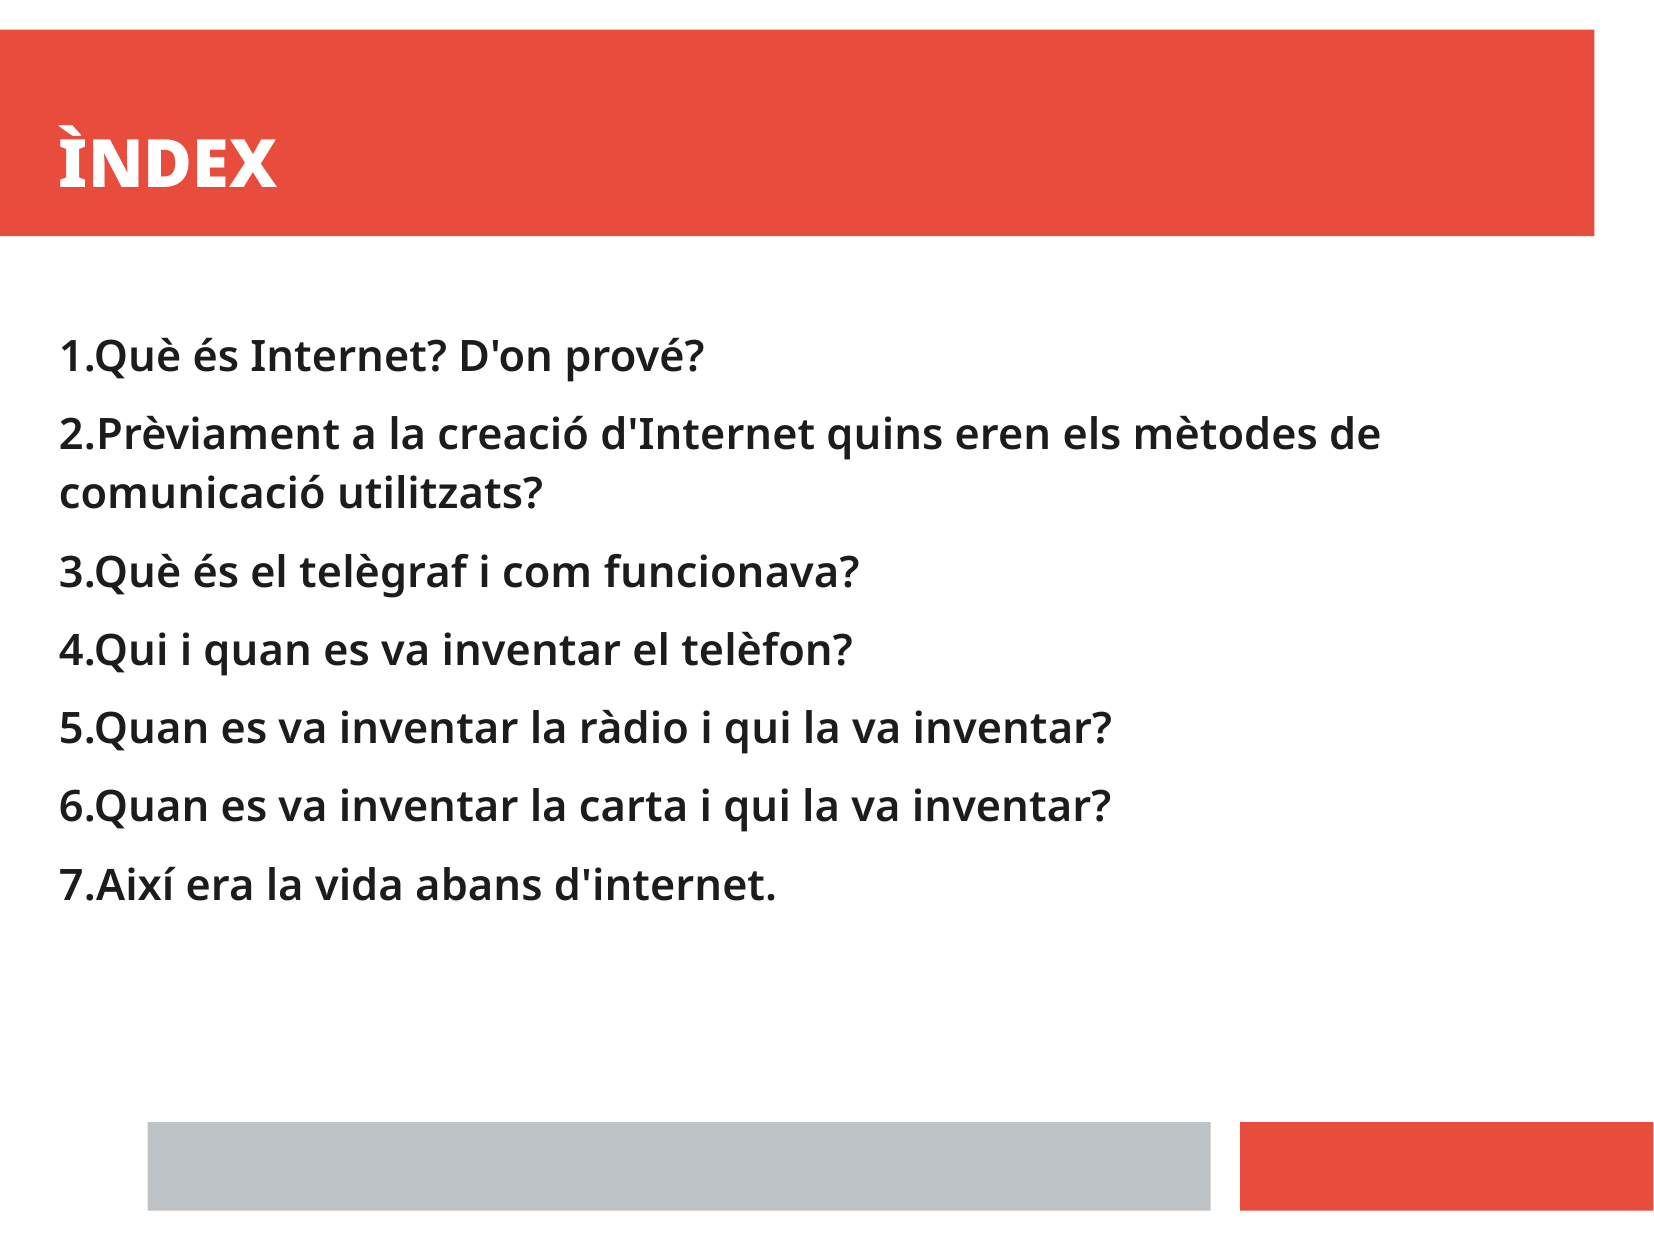

# ÌNDEX
1.Què és Internet? D'on prové?
2.Prèviament a la creació d'Internet quins eren els mètodes de comunicació utilitzats?
3.Què és el telègraf i com funcionava?
4.Qui i quan es va inventar el telèfon?
5.Quan es va inventar la ràdio i qui la va inventar?
6.Quan es va inventar la carta i qui la va inventar?
7.Així era la vida abans d'internet.